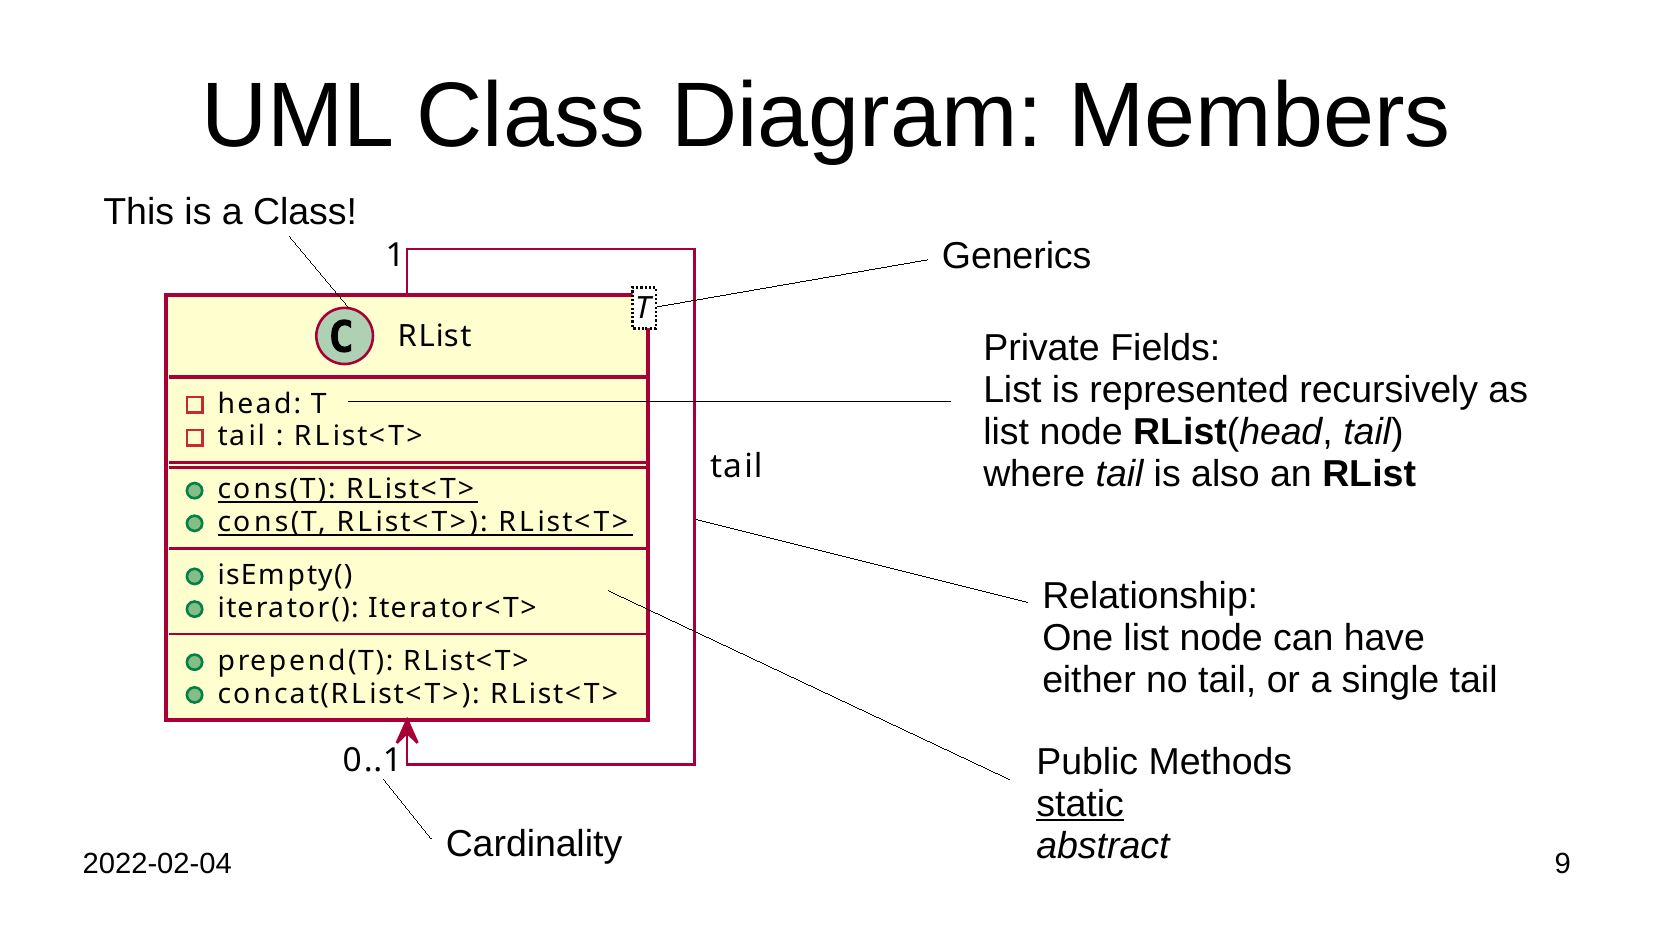

# UML Class Diagram: Members
This is a Class!
Generics
Private Fields:
List is represented recursively as
list node RList(head, tail)
where tail is also an RList
Relationship:
One list node can have
either no tail, or a single tail
Public Methods
static
abstract
Cardinality
2022-02-04
9